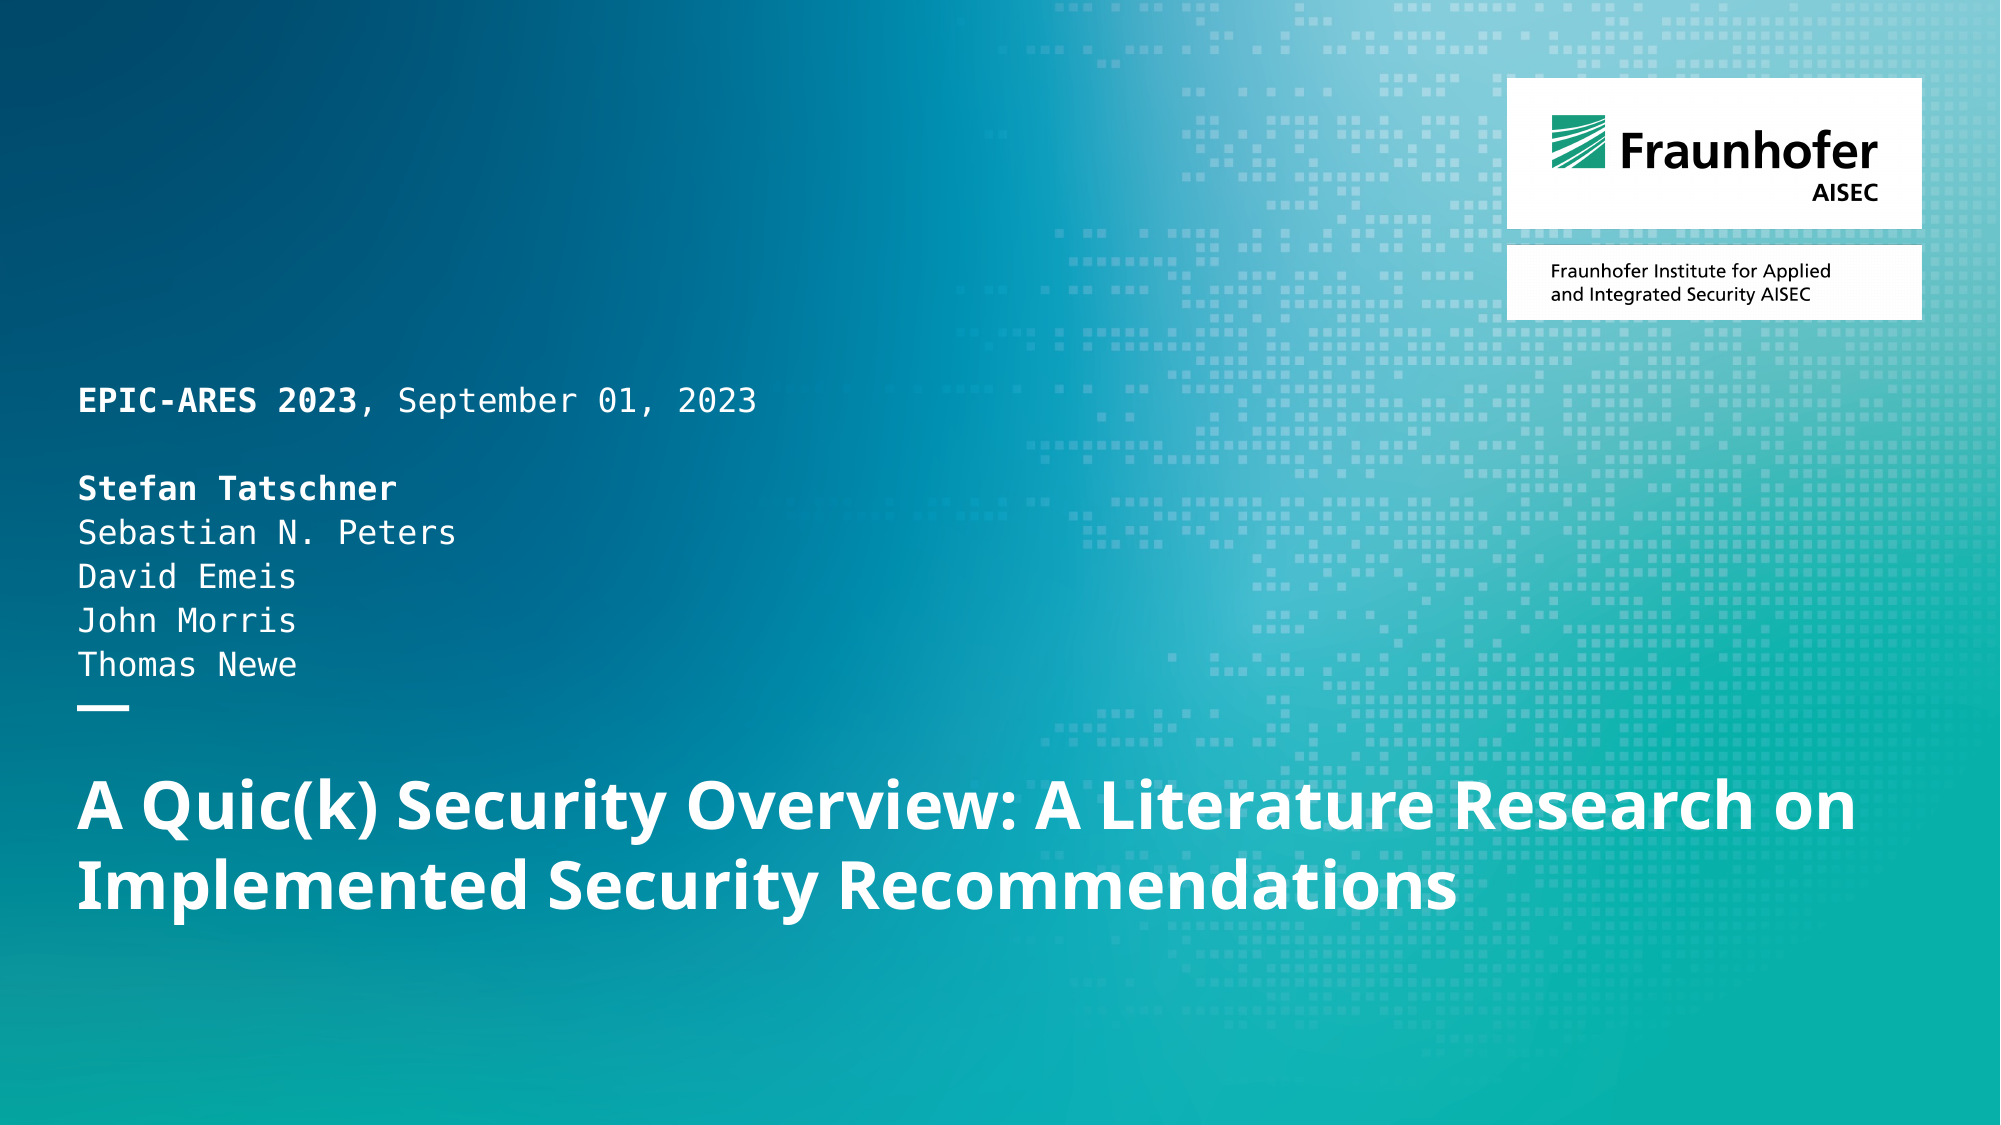

# EPIC-ARES 2023, September 01, 2023
Stefan Tatschner
Sebastian N. Peters
David Emeis
John Morris
Thomas Newe
—
A Quic(k) Security Overview: A Literature Research on Implemented Security Recommendations